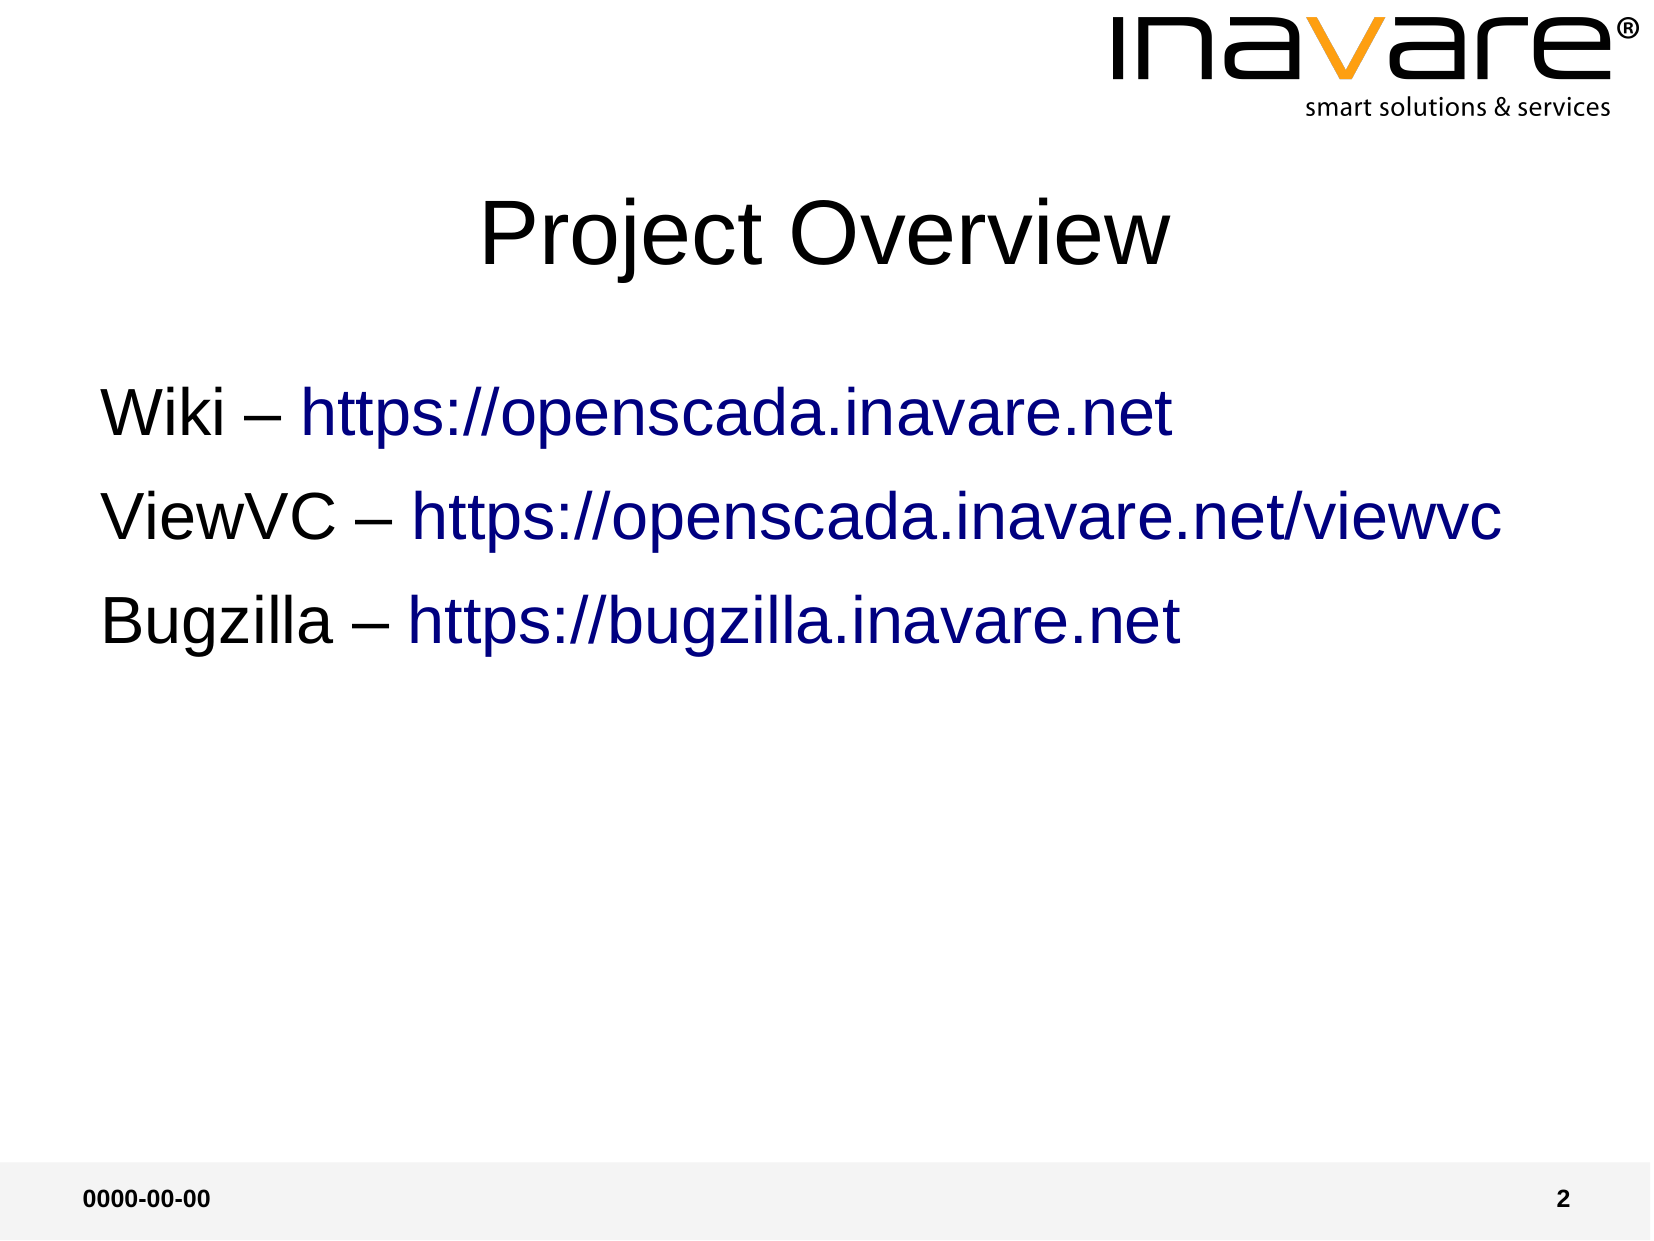

# Project Overview
Wiki – https://openscada.inavare.net
ViewVC – https://openscada.inavare.net/viewvc
Bugzilla – https://bugzilla.inavare.net
0000-00-00
2